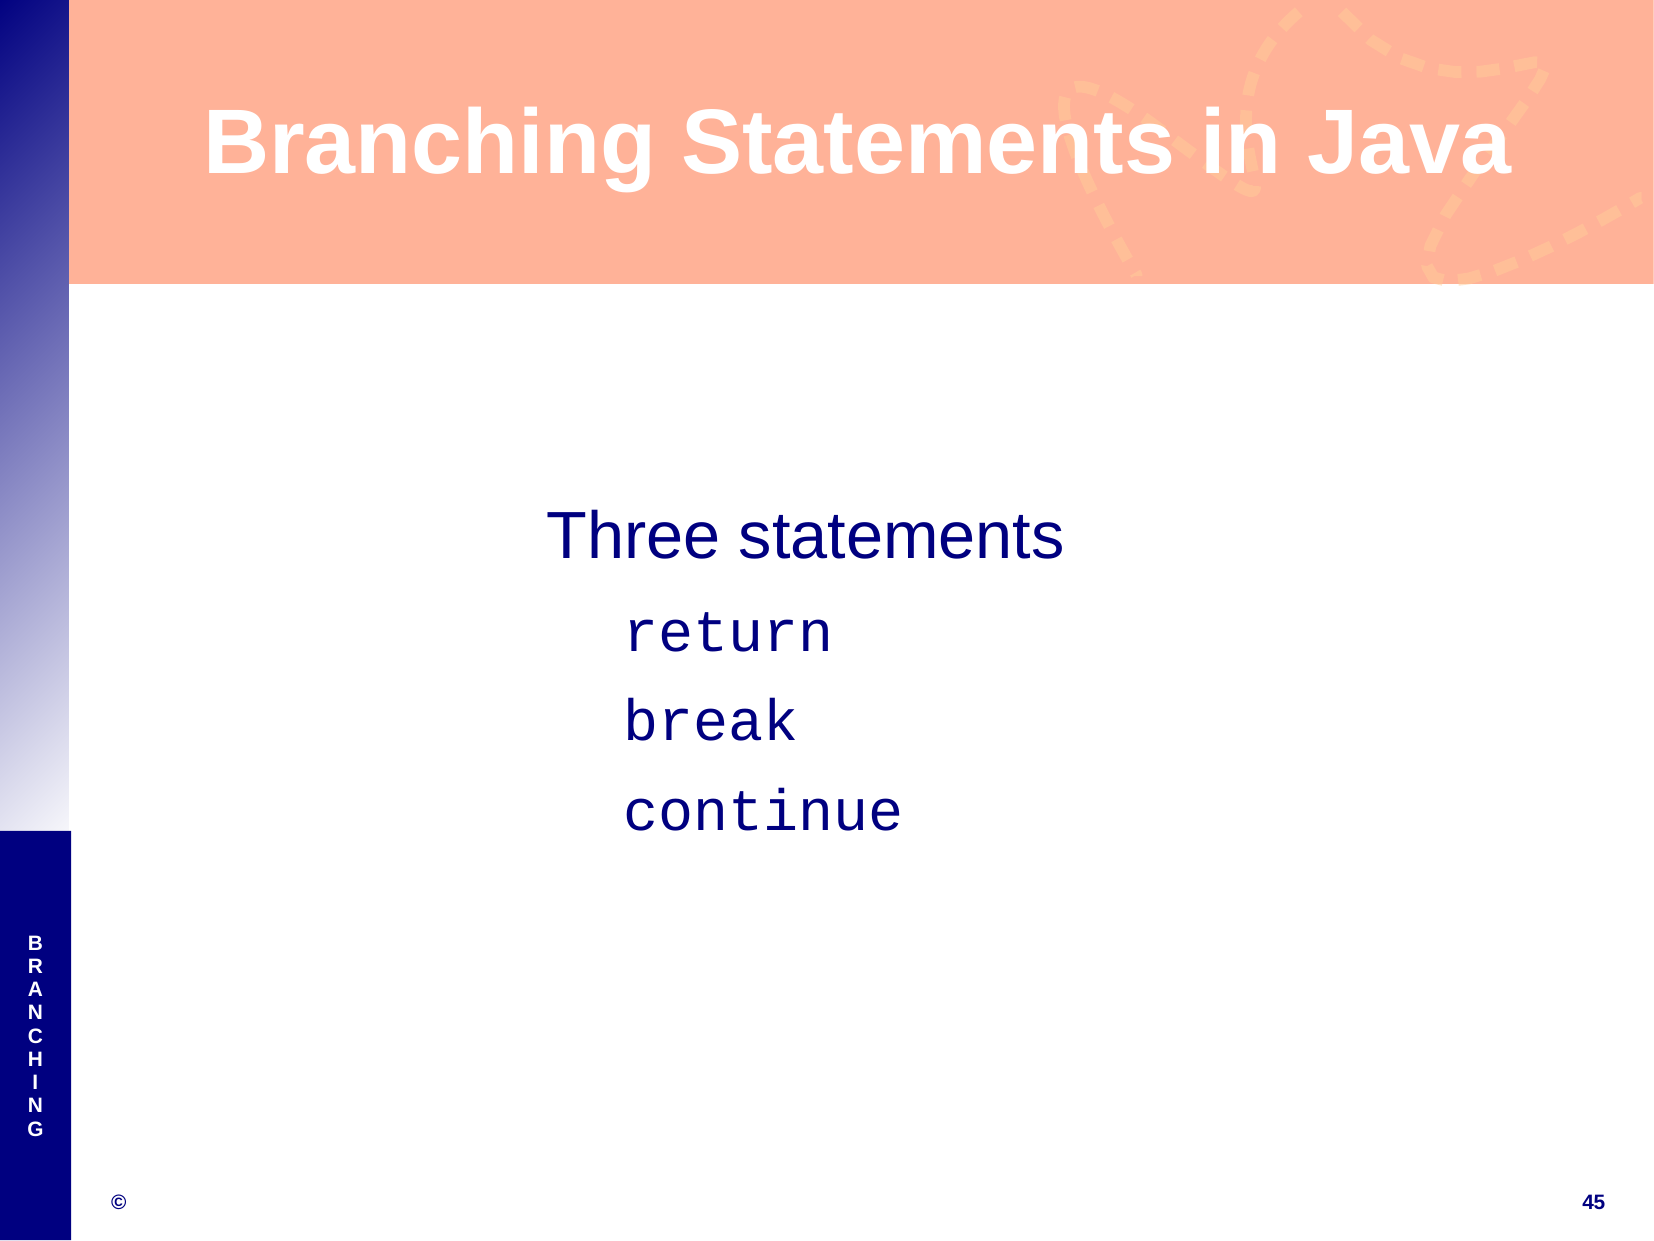

# Branching Statements in Java
Three statements
return
break
continue
B
R
A
N
C
H
I
N
G